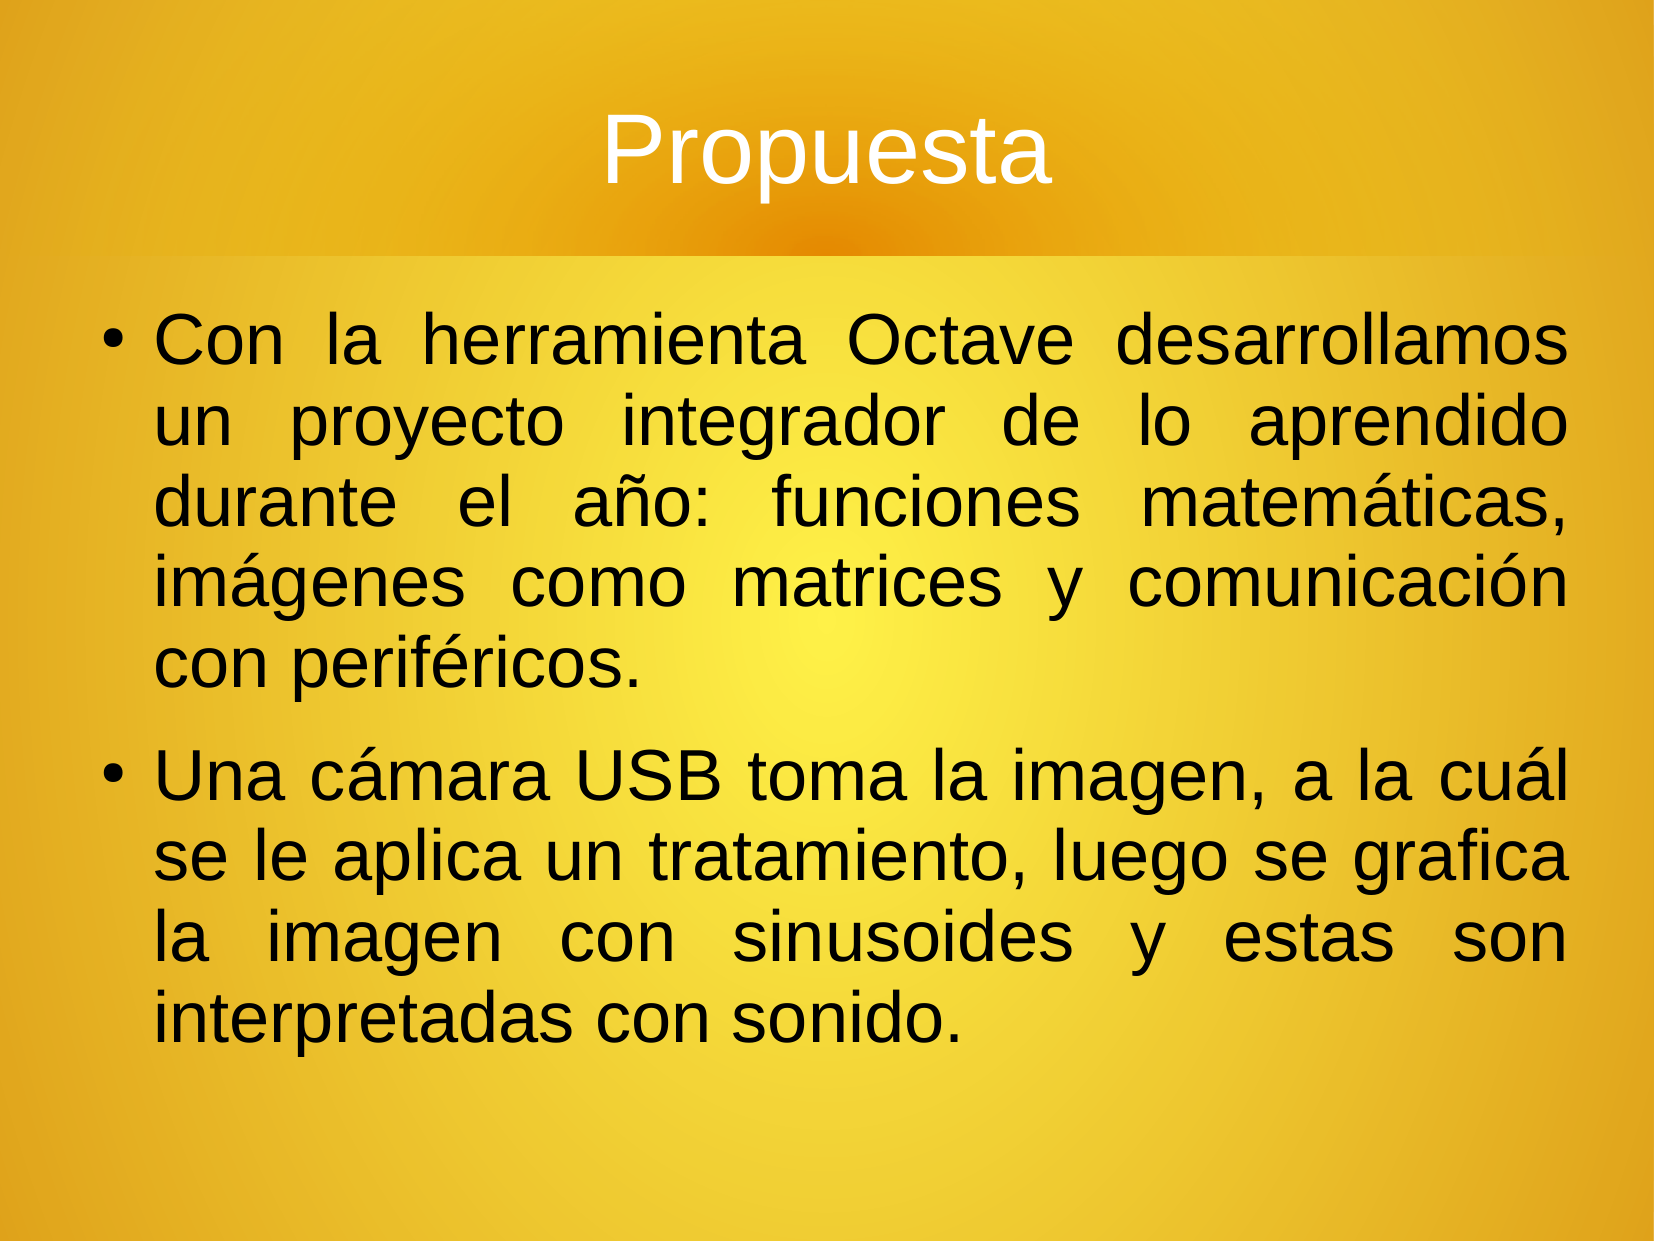

# Propuesta
Con la herramienta Octave desarrollamos un proyecto integrador de lo aprendido durante el año: funciones matemáticas, imágenes como matrices y comunicación con periféricos.
Una cámara USB toma la imagen, a la cuál se le aplica un tratamiento, luego se grafica la imagen con sinusoides y estas son interpretadas con sonido.